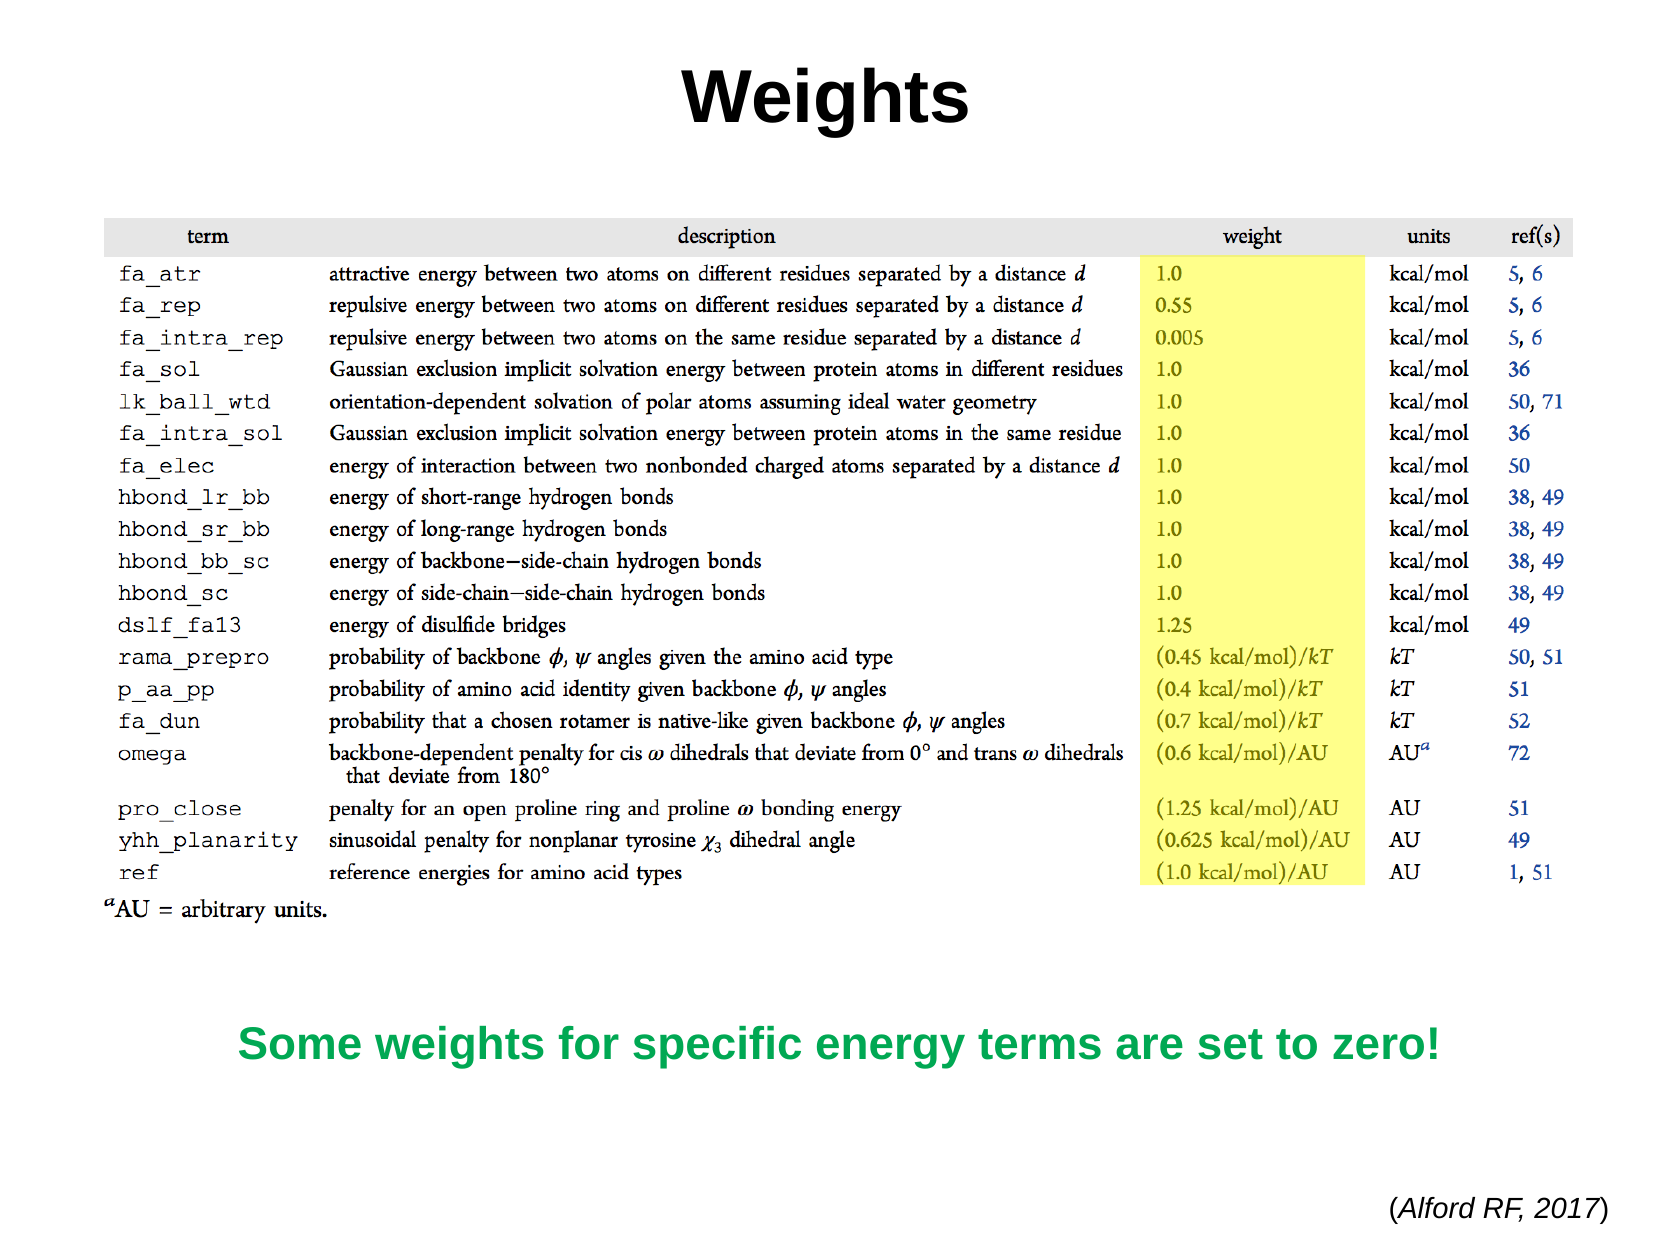

Weights
Some weights for specific energy terms are set to zero!
(Alford RF, 2017)